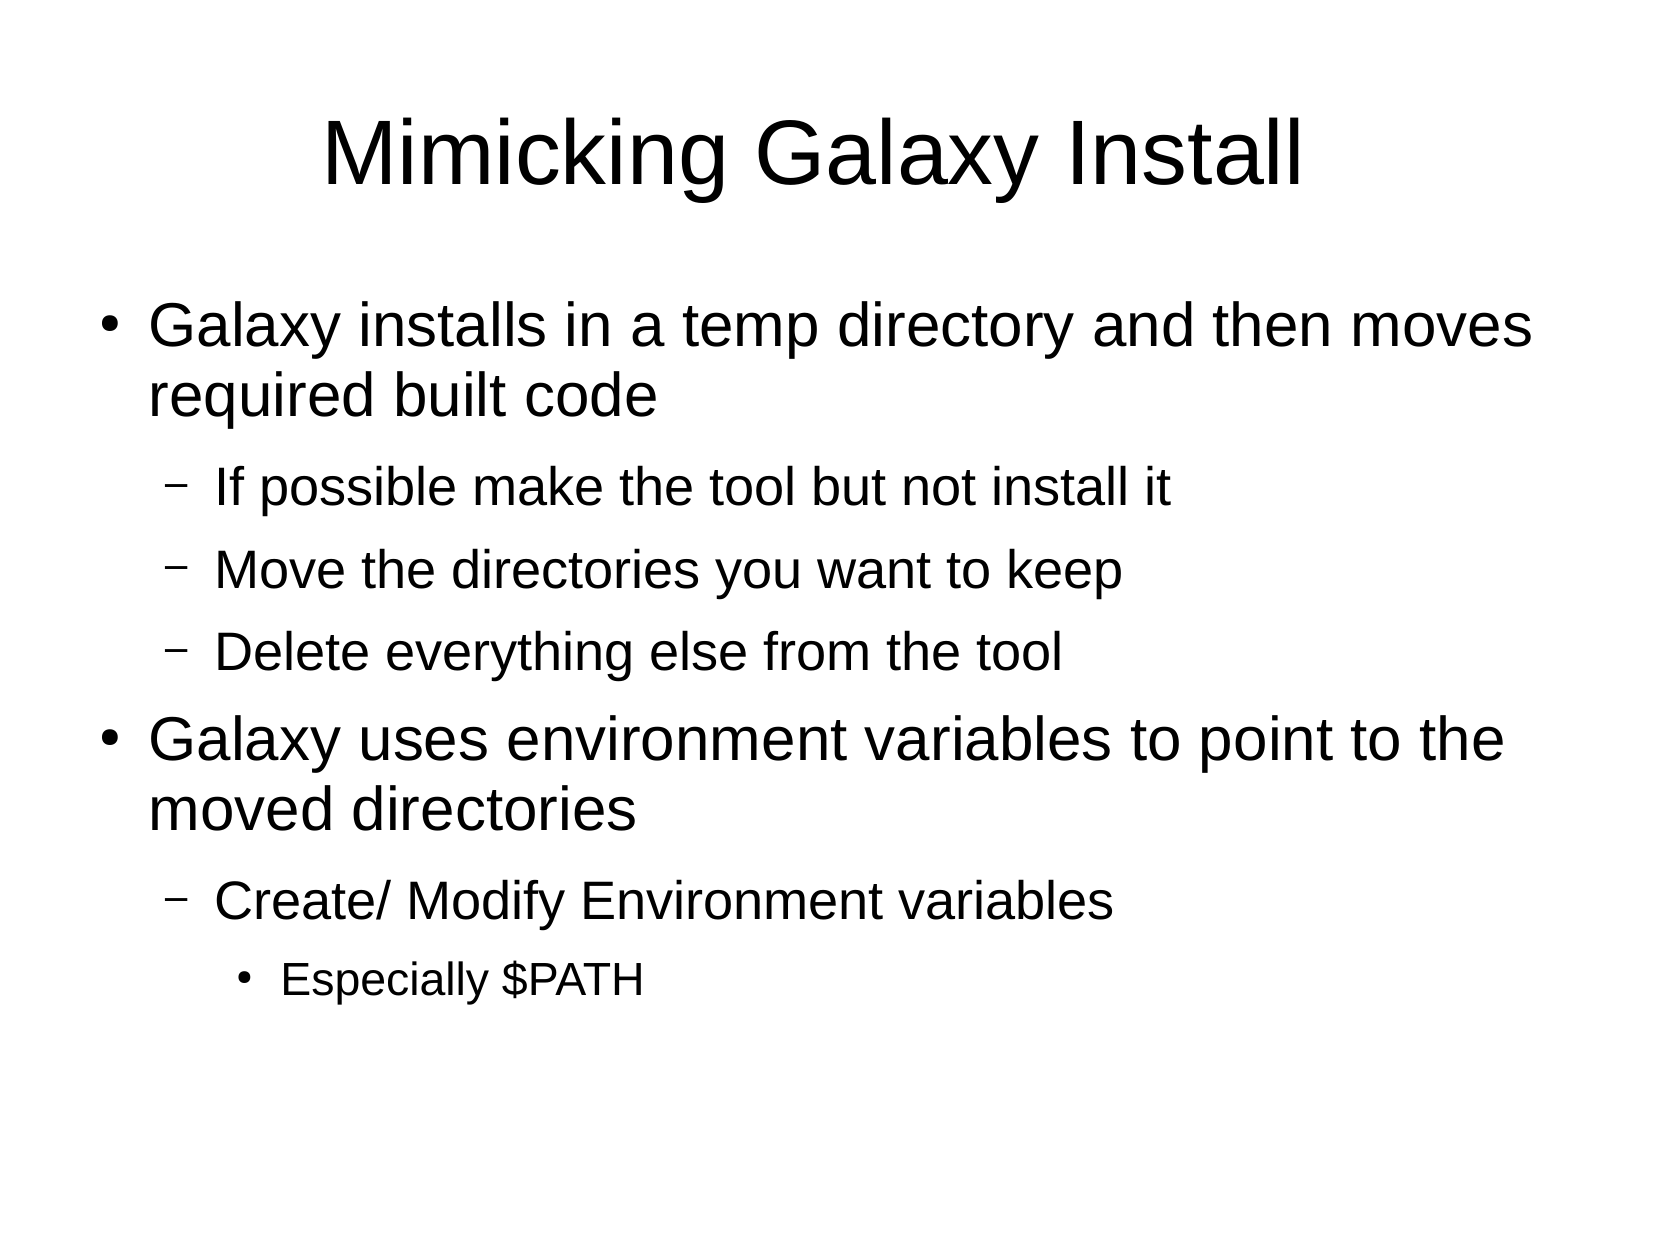

# Mimicking Galaxy Install
Galaxy installs in a temp directory and then moves required built code
If possible make the tool but not install it
Move the directories you want to keep
Delete everything else from the tool
Galaxy uses environment variables to point to the moved directories
Create/ Modify Environment variables
Especially $PATH